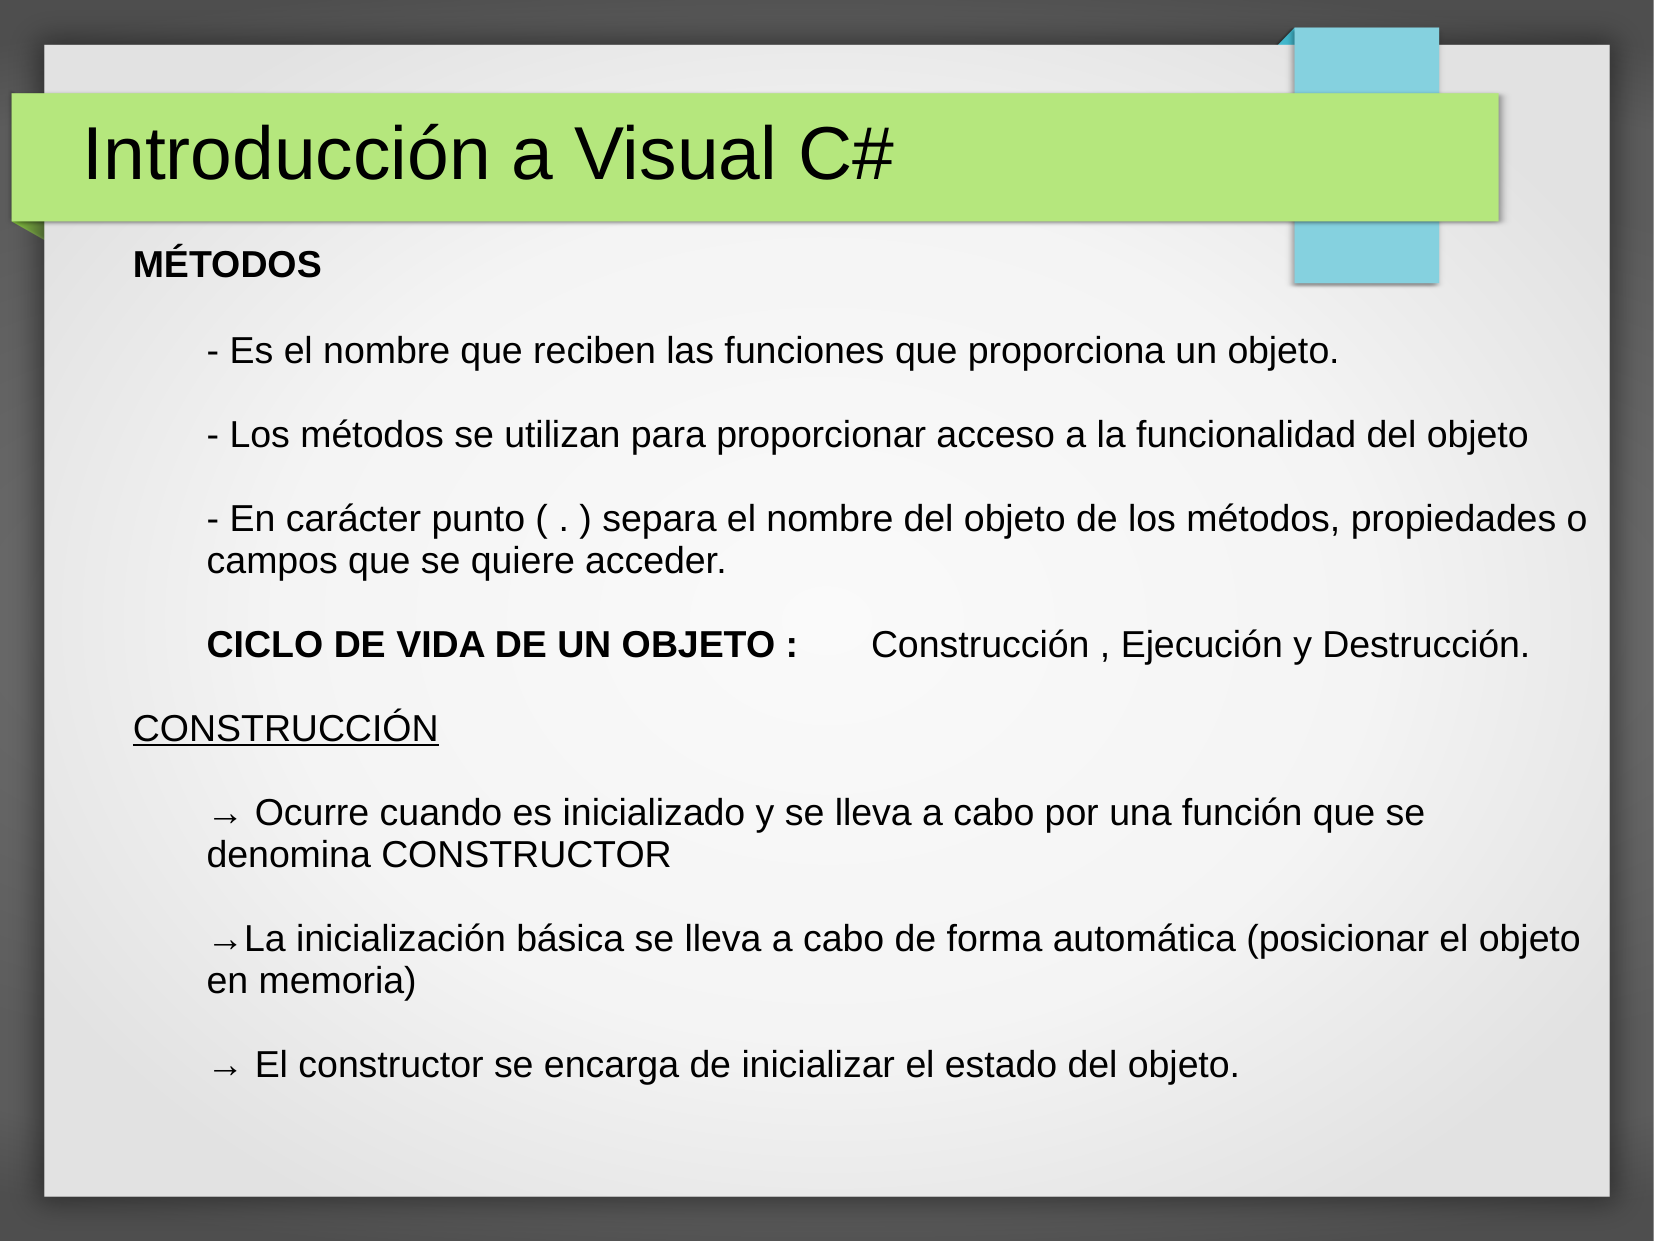

# Introducción a Visual C#
	MÉTODOS
		- Es el nombre que reciben las funciones que proporciona un objeto.
		- Los métodos se utilizan para proporcionar acceso a la funcionalidad del objeto
		- En carácter punto ( . ) separa el nombre del objeto de los métodos, propiedades o 		campos que se quiere acceder.
		CICLO DE VIDA DE UN OBJETO : 	Construcción , Ejecución y Destrucción.
	CONSTRUCCIÓN
		→ Ocurre cuando es inicializado y se lleva a cabo por una función que se 				denomina CONSTRUCTOR
		→La inicialización básica se lleva a cabo de forma automática (posicionar el objeto 		en memoria)
		→ El constructor se encarga de inicializar el estado del objeto.